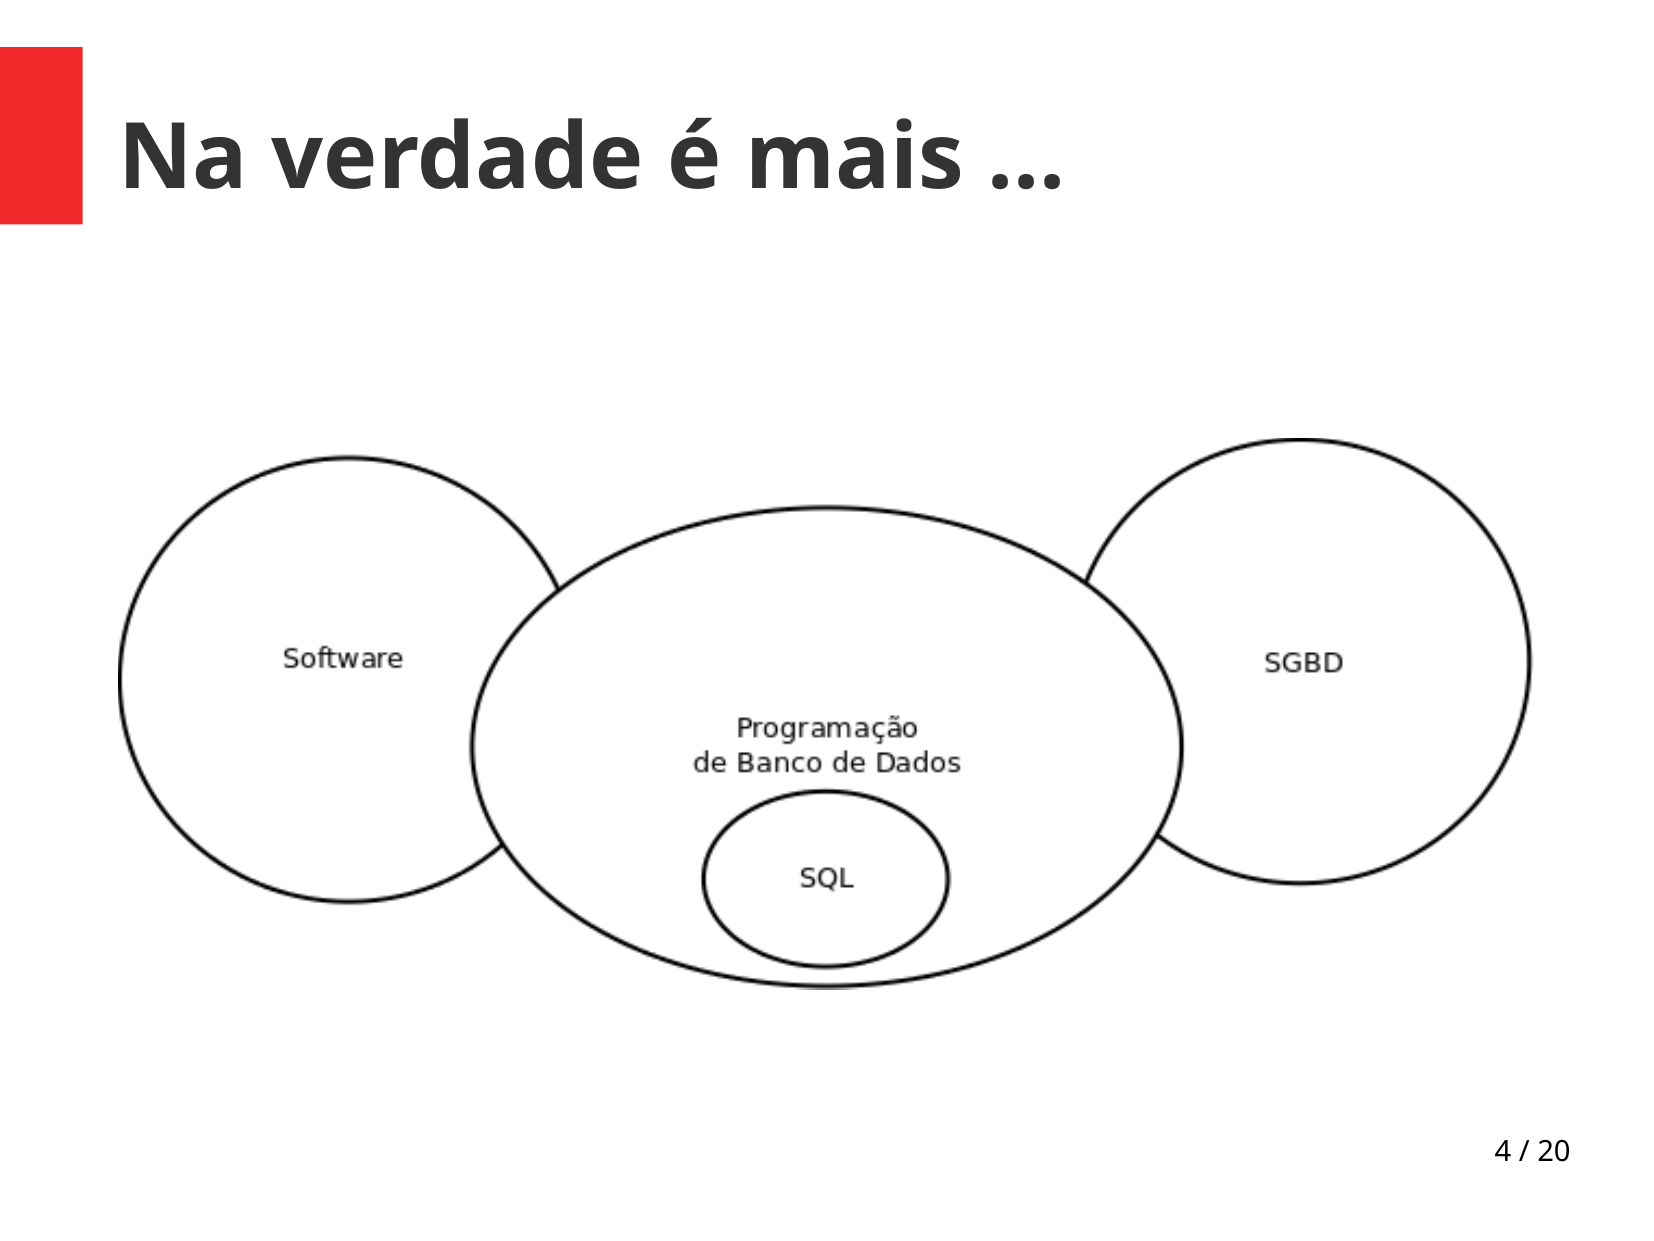

# Na verdade é mais ...
4